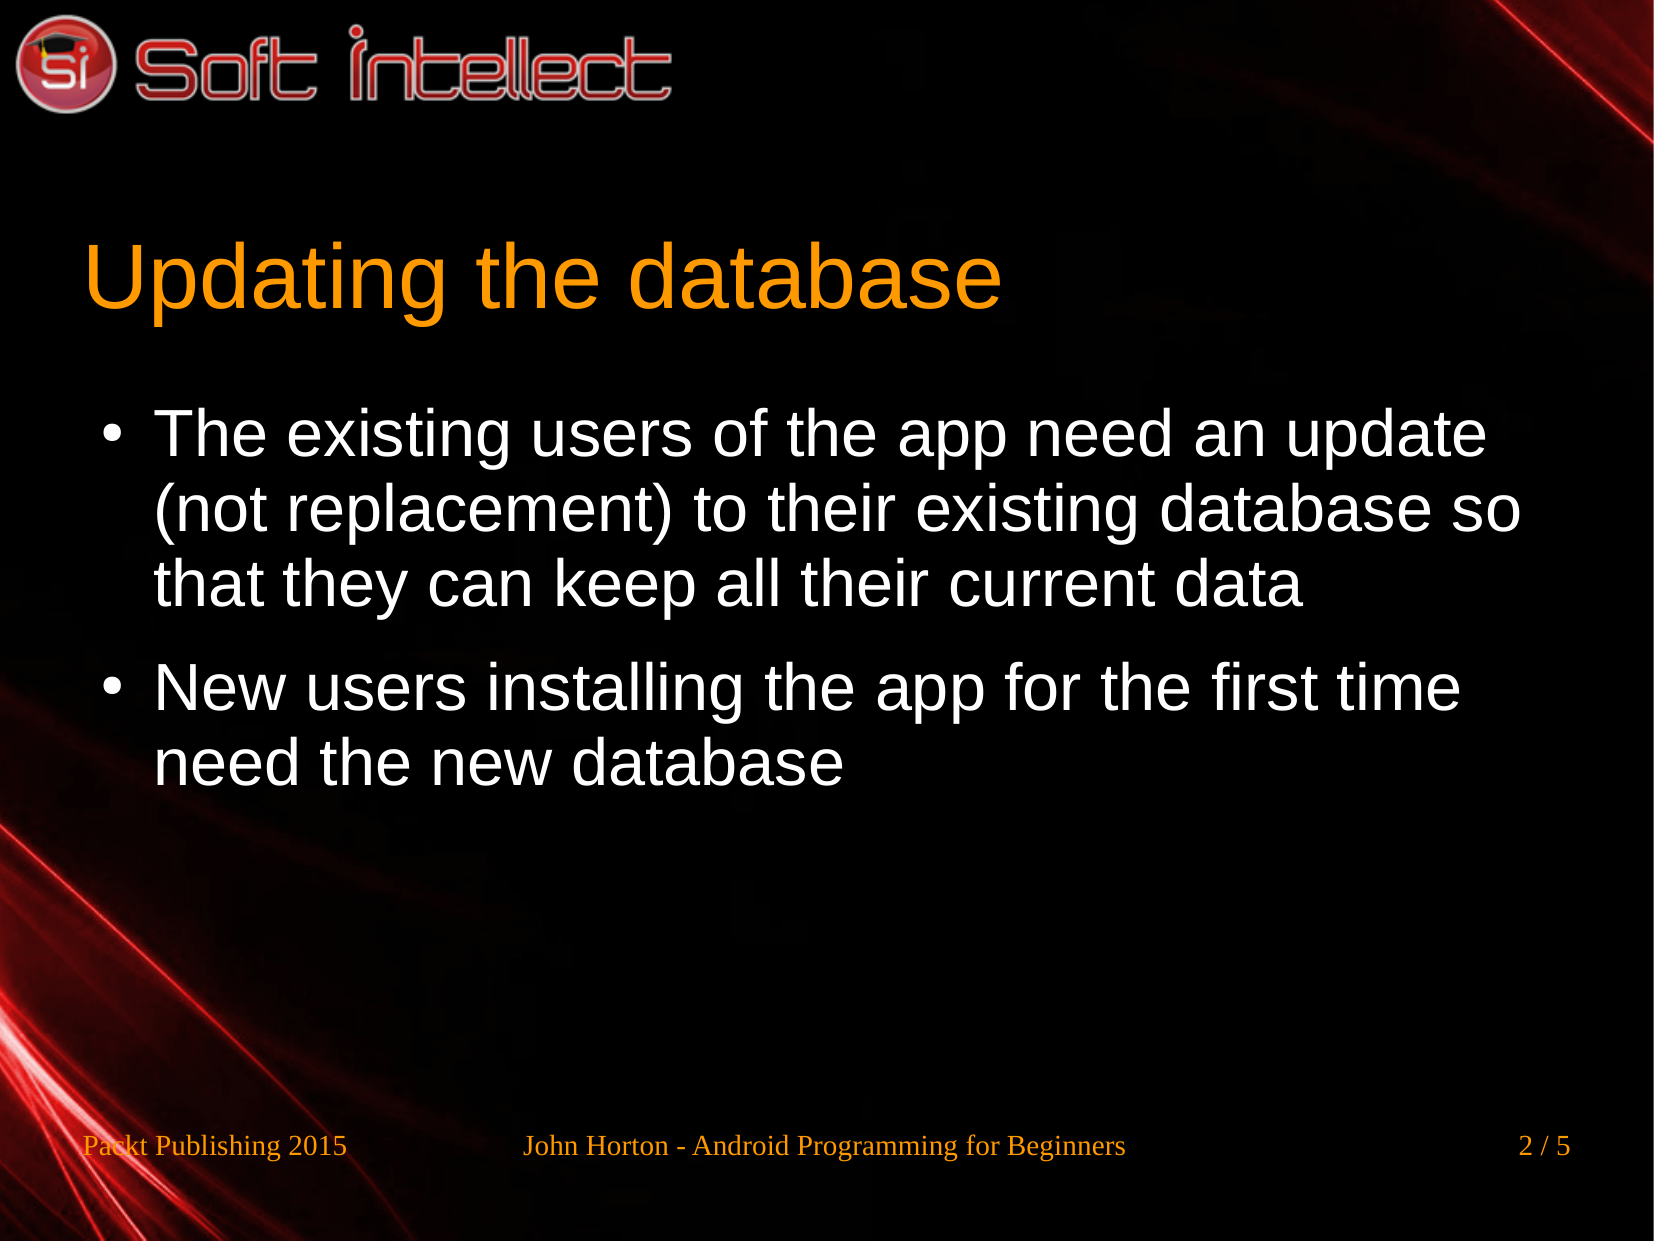

# Updating the database
The existing users of the app need an update (not replacement) to their existing database so that they can keep all their current data
New users installing the app for the first time need the new database
Packt Publishing 2015
John Horton - Android Programming for Beginners
2